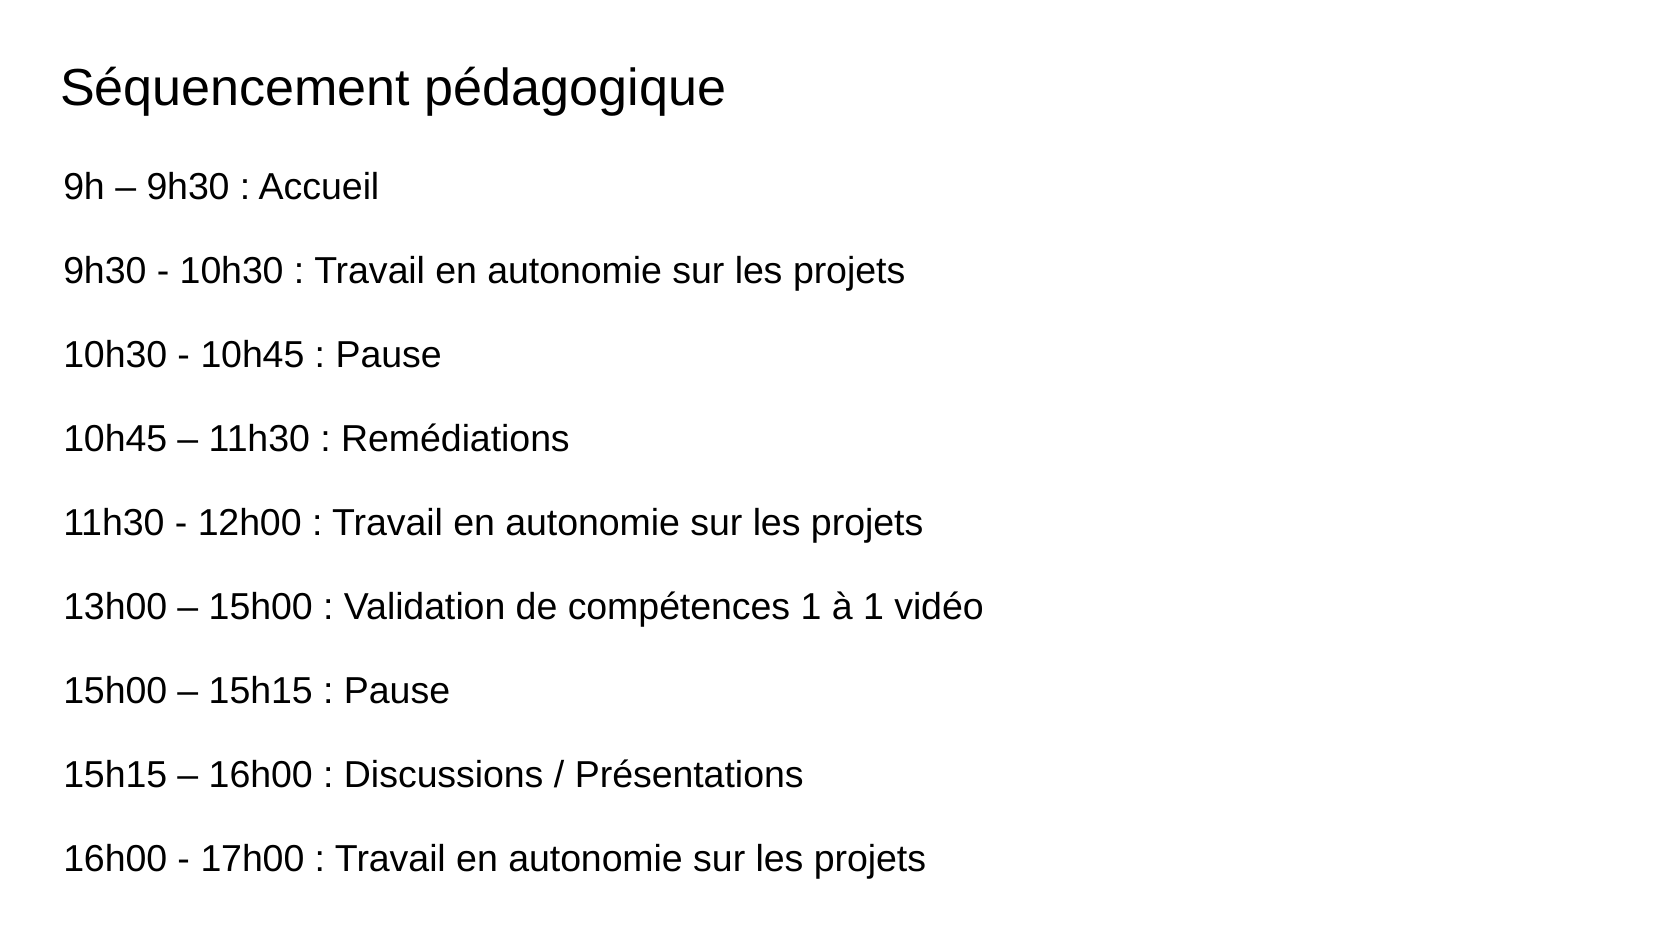

# Séquencement pédagogique
9h – 9h30 : Accueil
9h30 - 10h30 : Travail en autonomie sur les projets
10h30 - 10h45 : Pause
10h45 – 11h30 : Remédiations
11h30 - 12h00 : Travail en autonomie sur les projets
13h00 – 15h00 : Validation de compétences 1 à 1 vidéo
15h00 – 15h15 : Pause
15h15 – 16h00 : Discussions / Présentations
16h00 - 17h00 : Travail en autonomie sur les projets